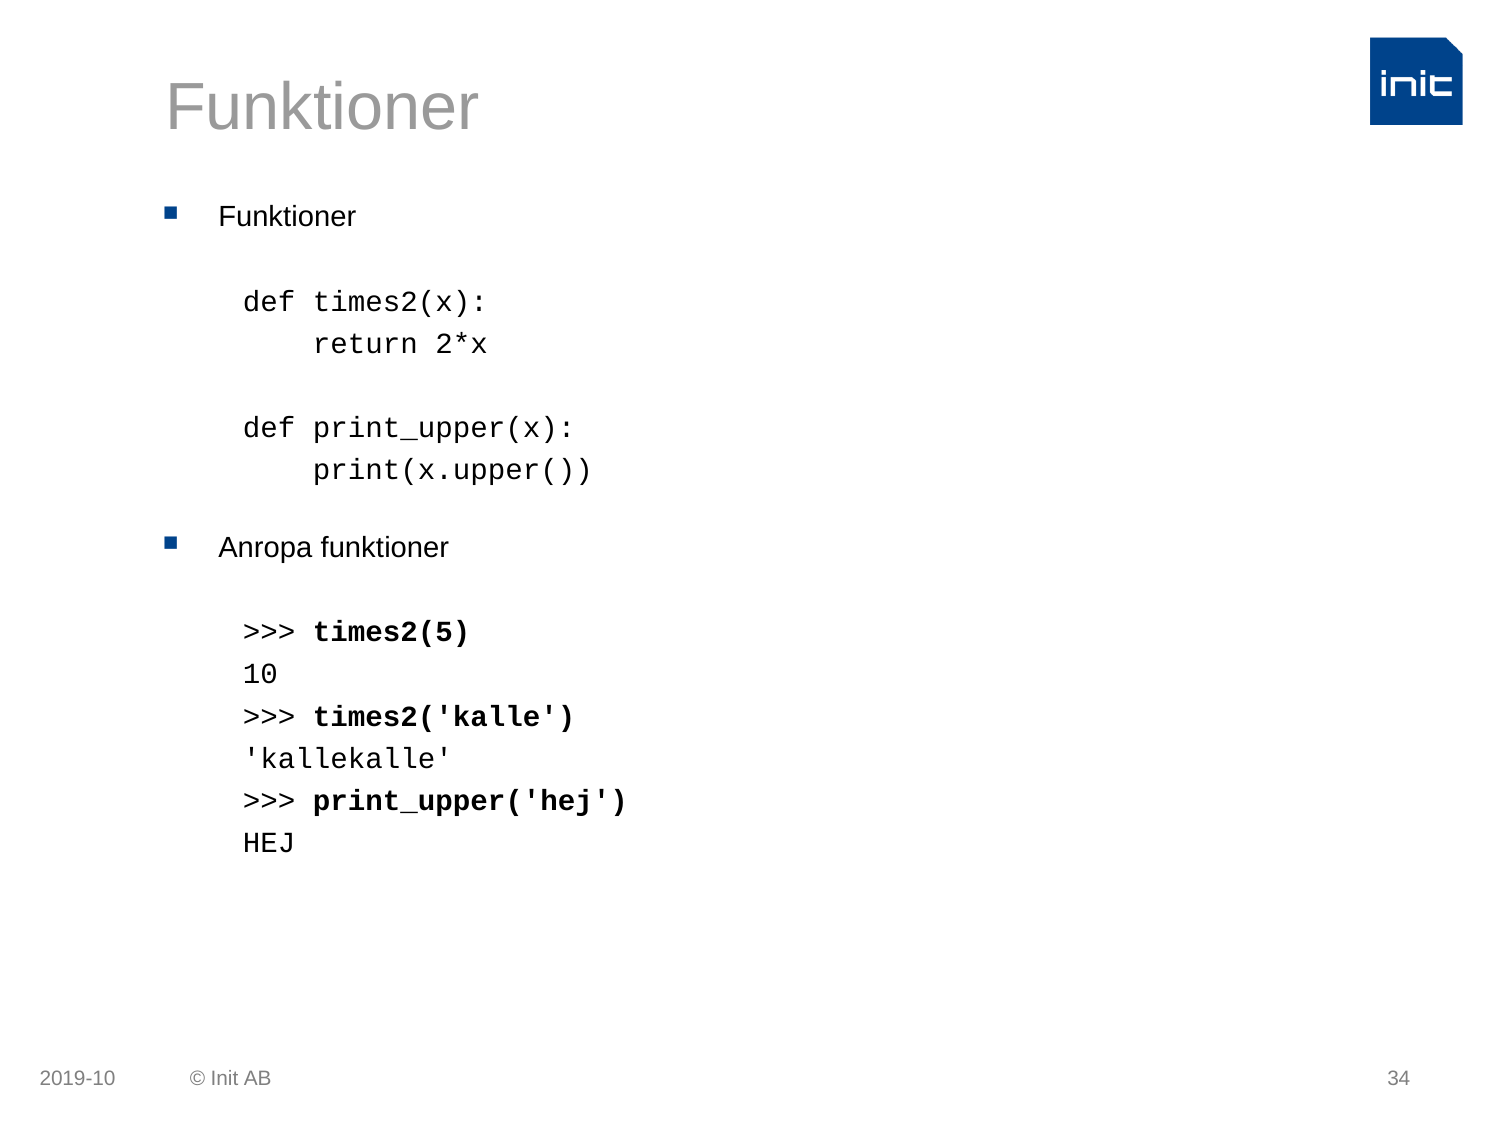

Funktioner
Funktioner
def times2(x):
 return 2*x
def print_upper(x):
 print(x.upper())
Anropa funktioner
>>> times2(5)
10
>>> times2('kalle')
'kallekalle'
>>> print_upper('hej')
HEJ
2019-10
© Init AB